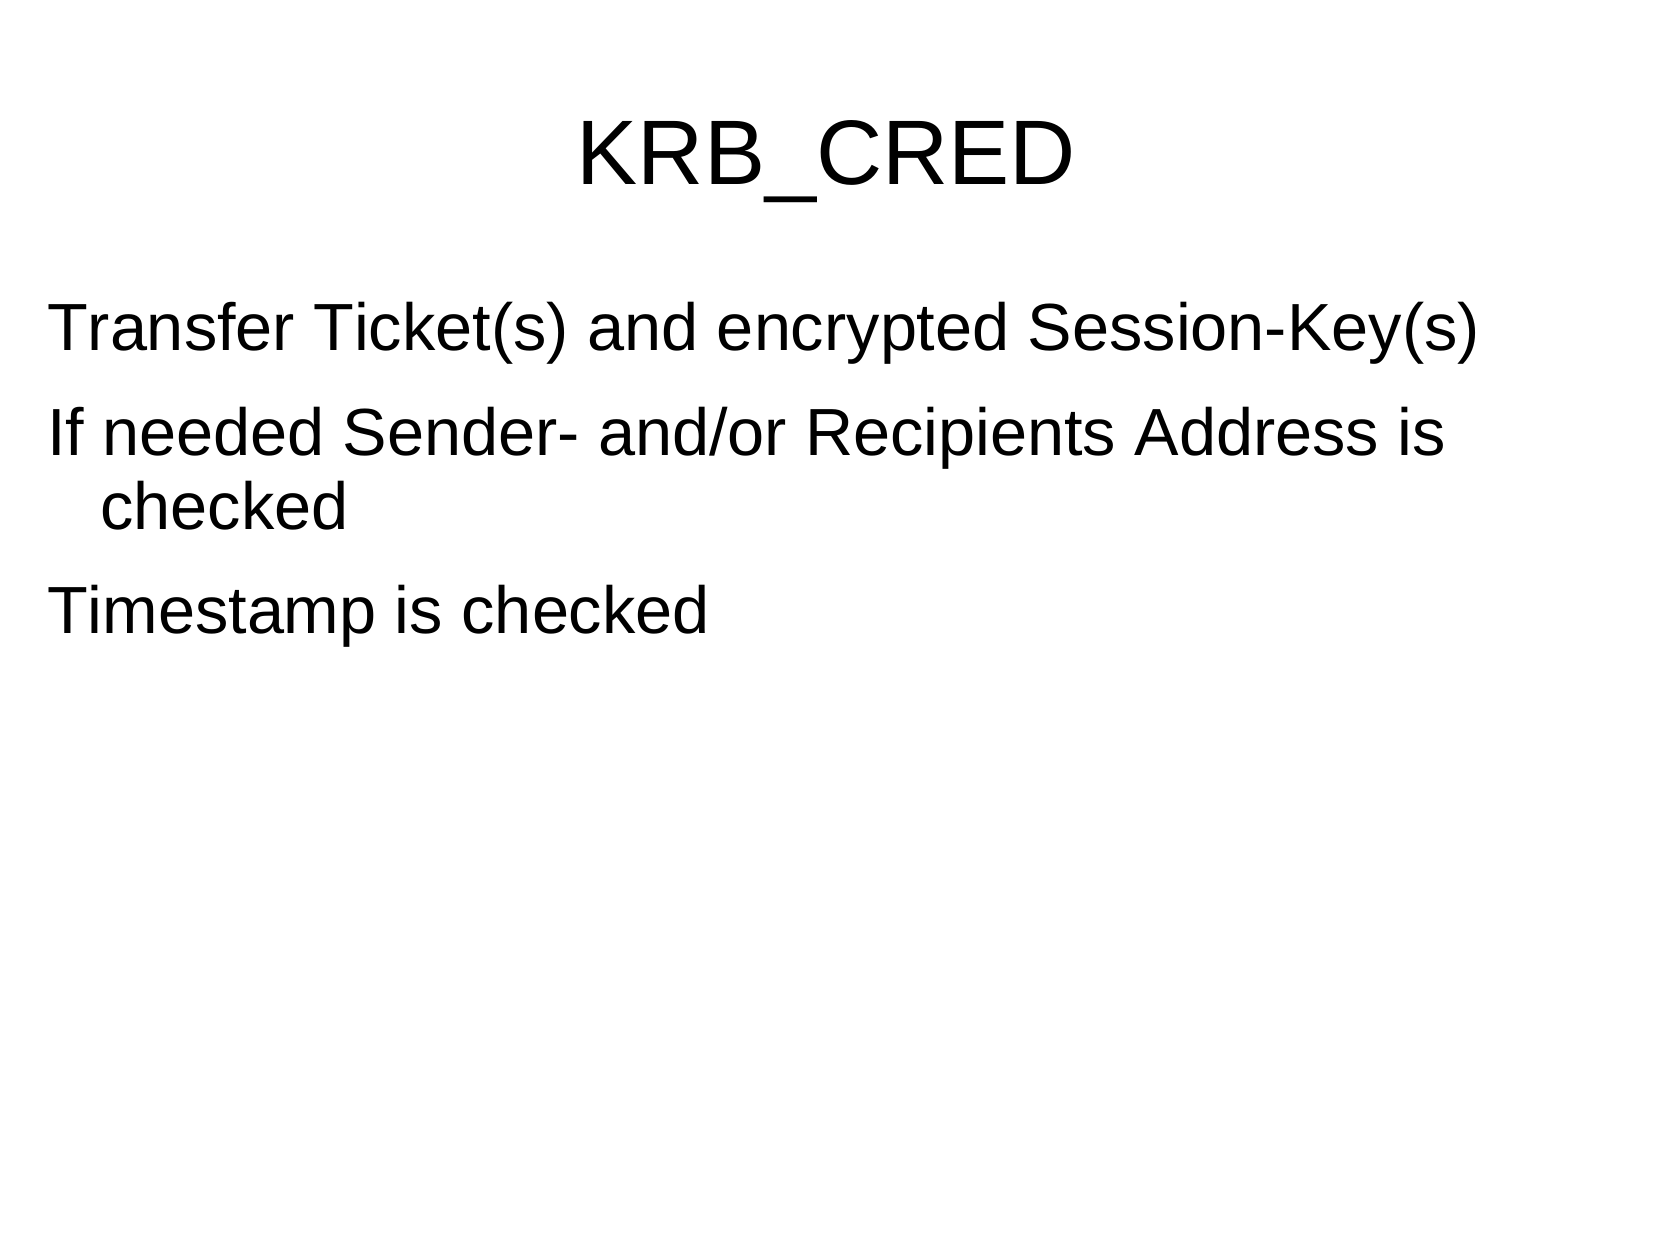

# KRB_CRED
Transfer Ticket(s) and encrypted Session-Key(s)
If needed Sender- and/or Recipients Address is checked
Timestamp is checked